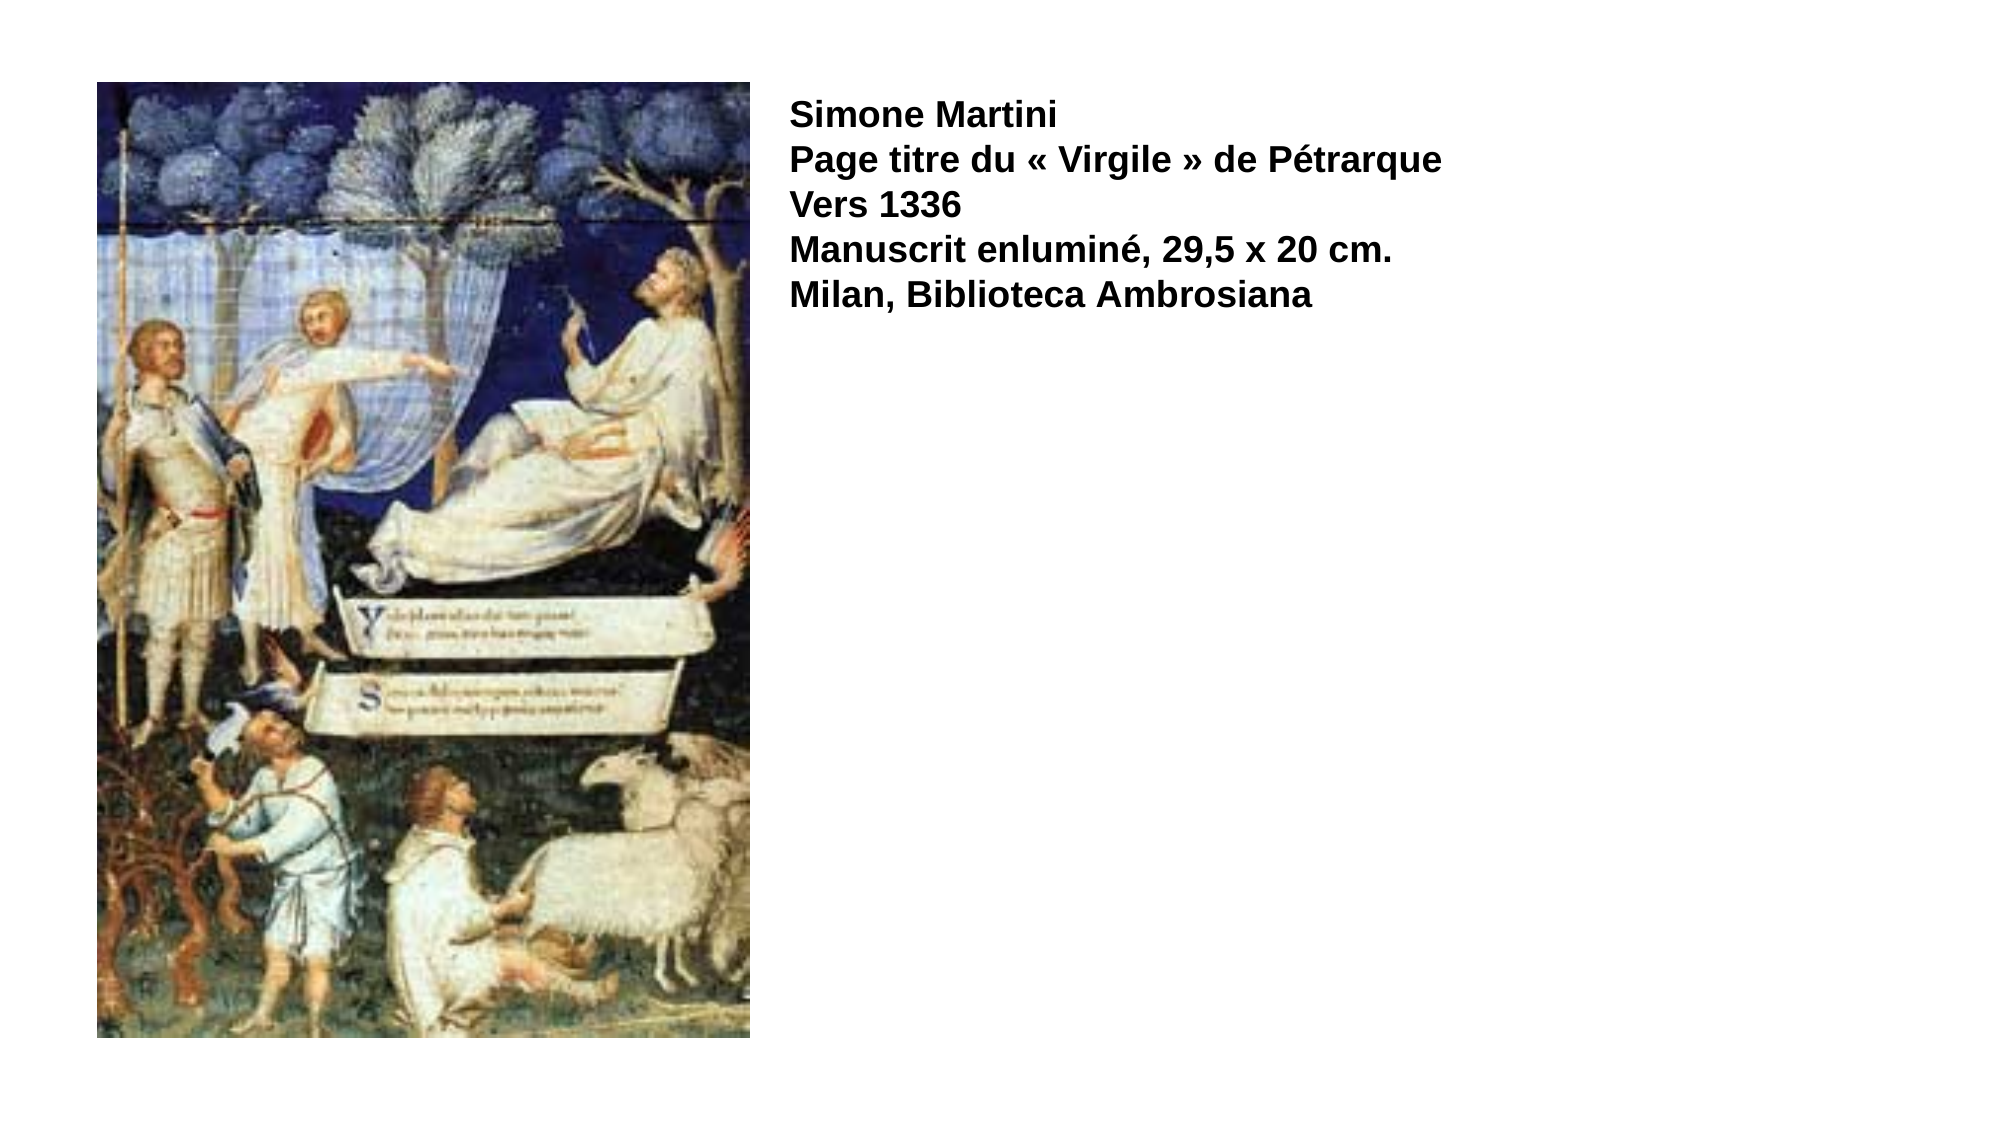

Simone Martini
Page titre du « Virgile » de Pétrarque
Vers 1336
Manuscrit enluminé, 29,5 x 20 cm.
Milan, Biblioteca Ambrosiana